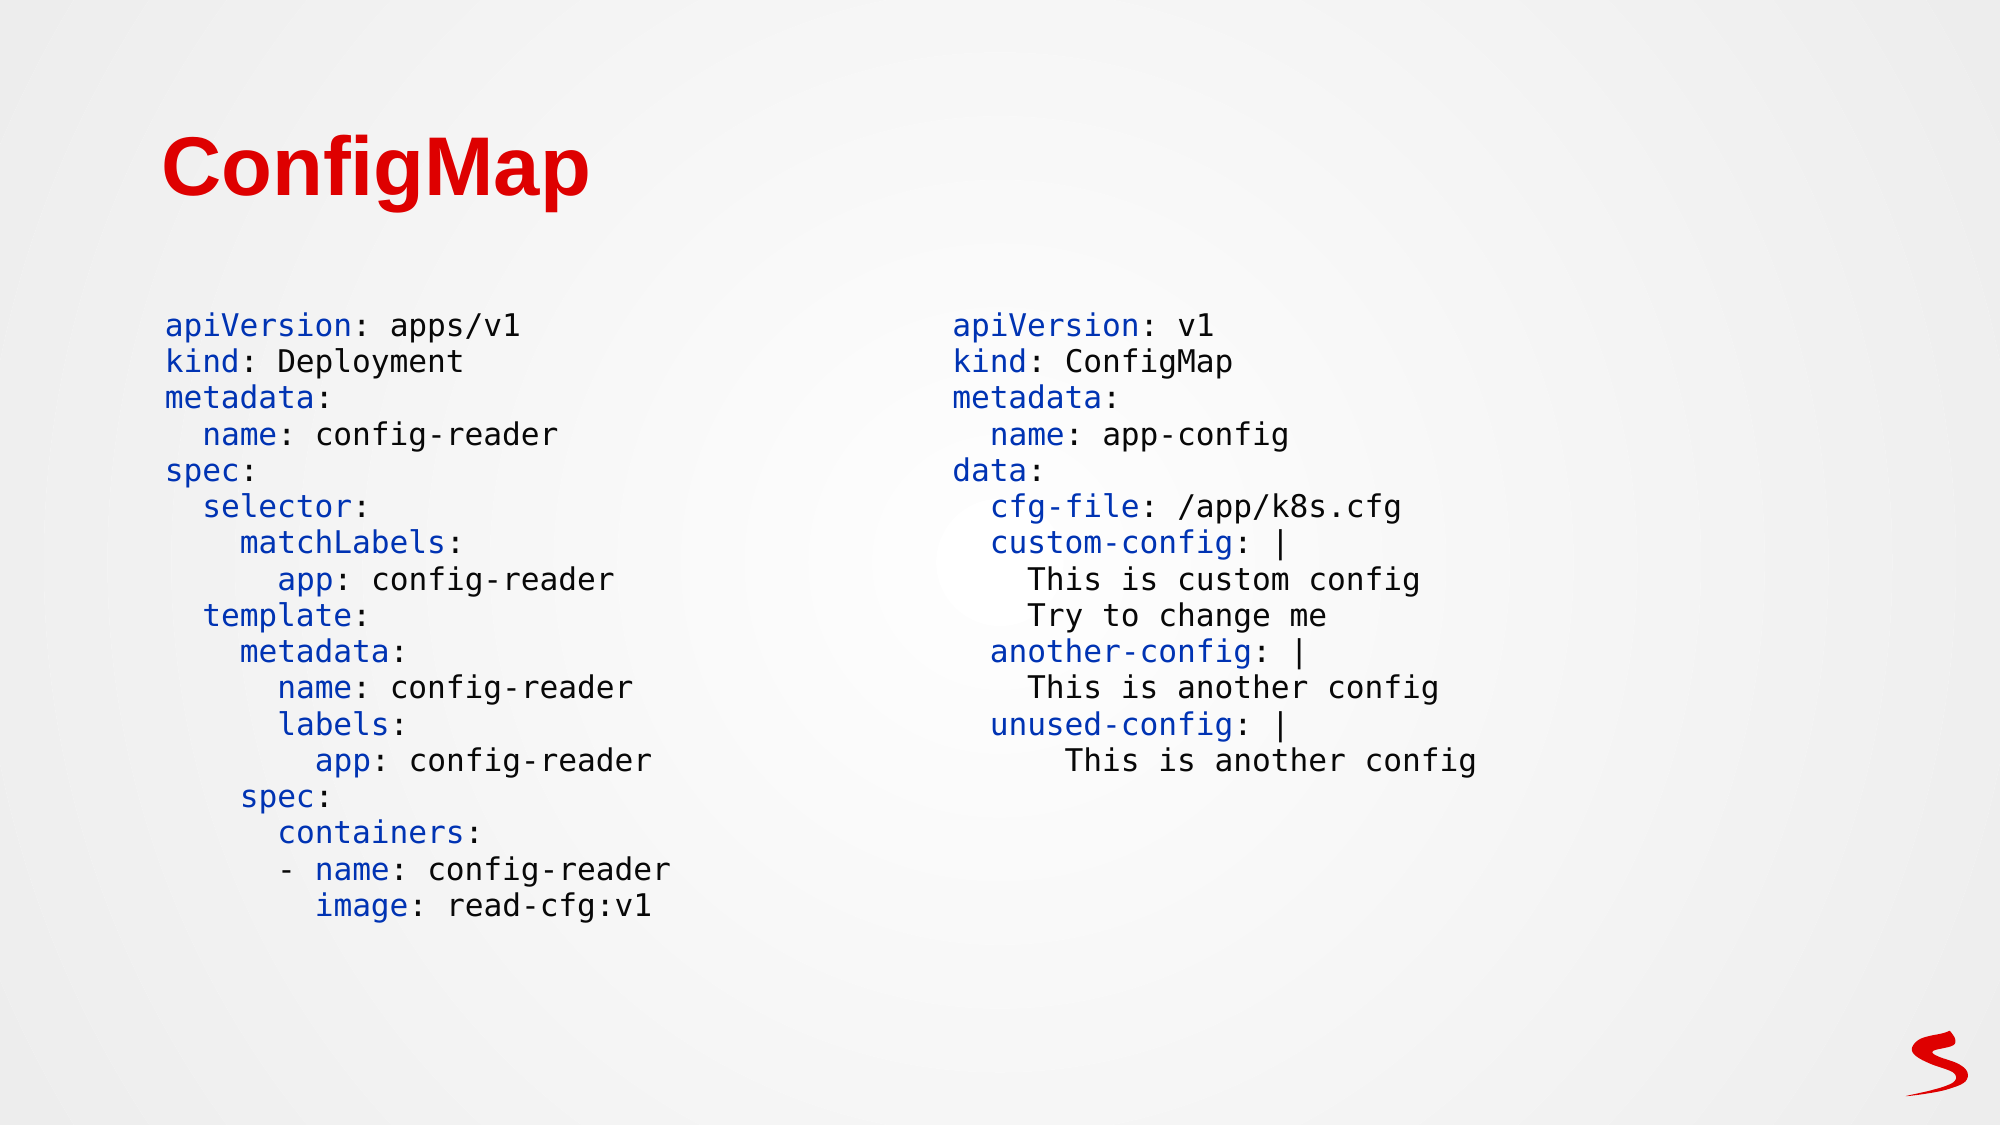

ConfigMap
apiVersion: apps/v1
kind: Deployment
metadata:
 name: config-reader
spec:
 selector:
 matchLabels:
 app: config-reader
 template:
 metadata:
 name: config-reader
 labels:
 app: config-reader
 spec:
 containers:
 - name: config-reader
 image: read-cfg:v1
apiVersion: v1
kind: ConfigMap
metadata:
 name: app-config
data:
 cfg-file: /app/k8s.cfg
 custom-config: |
 This is custom config
 Try to change me
 another-config: |
 This is another config
 unused-config: |
 This is another config